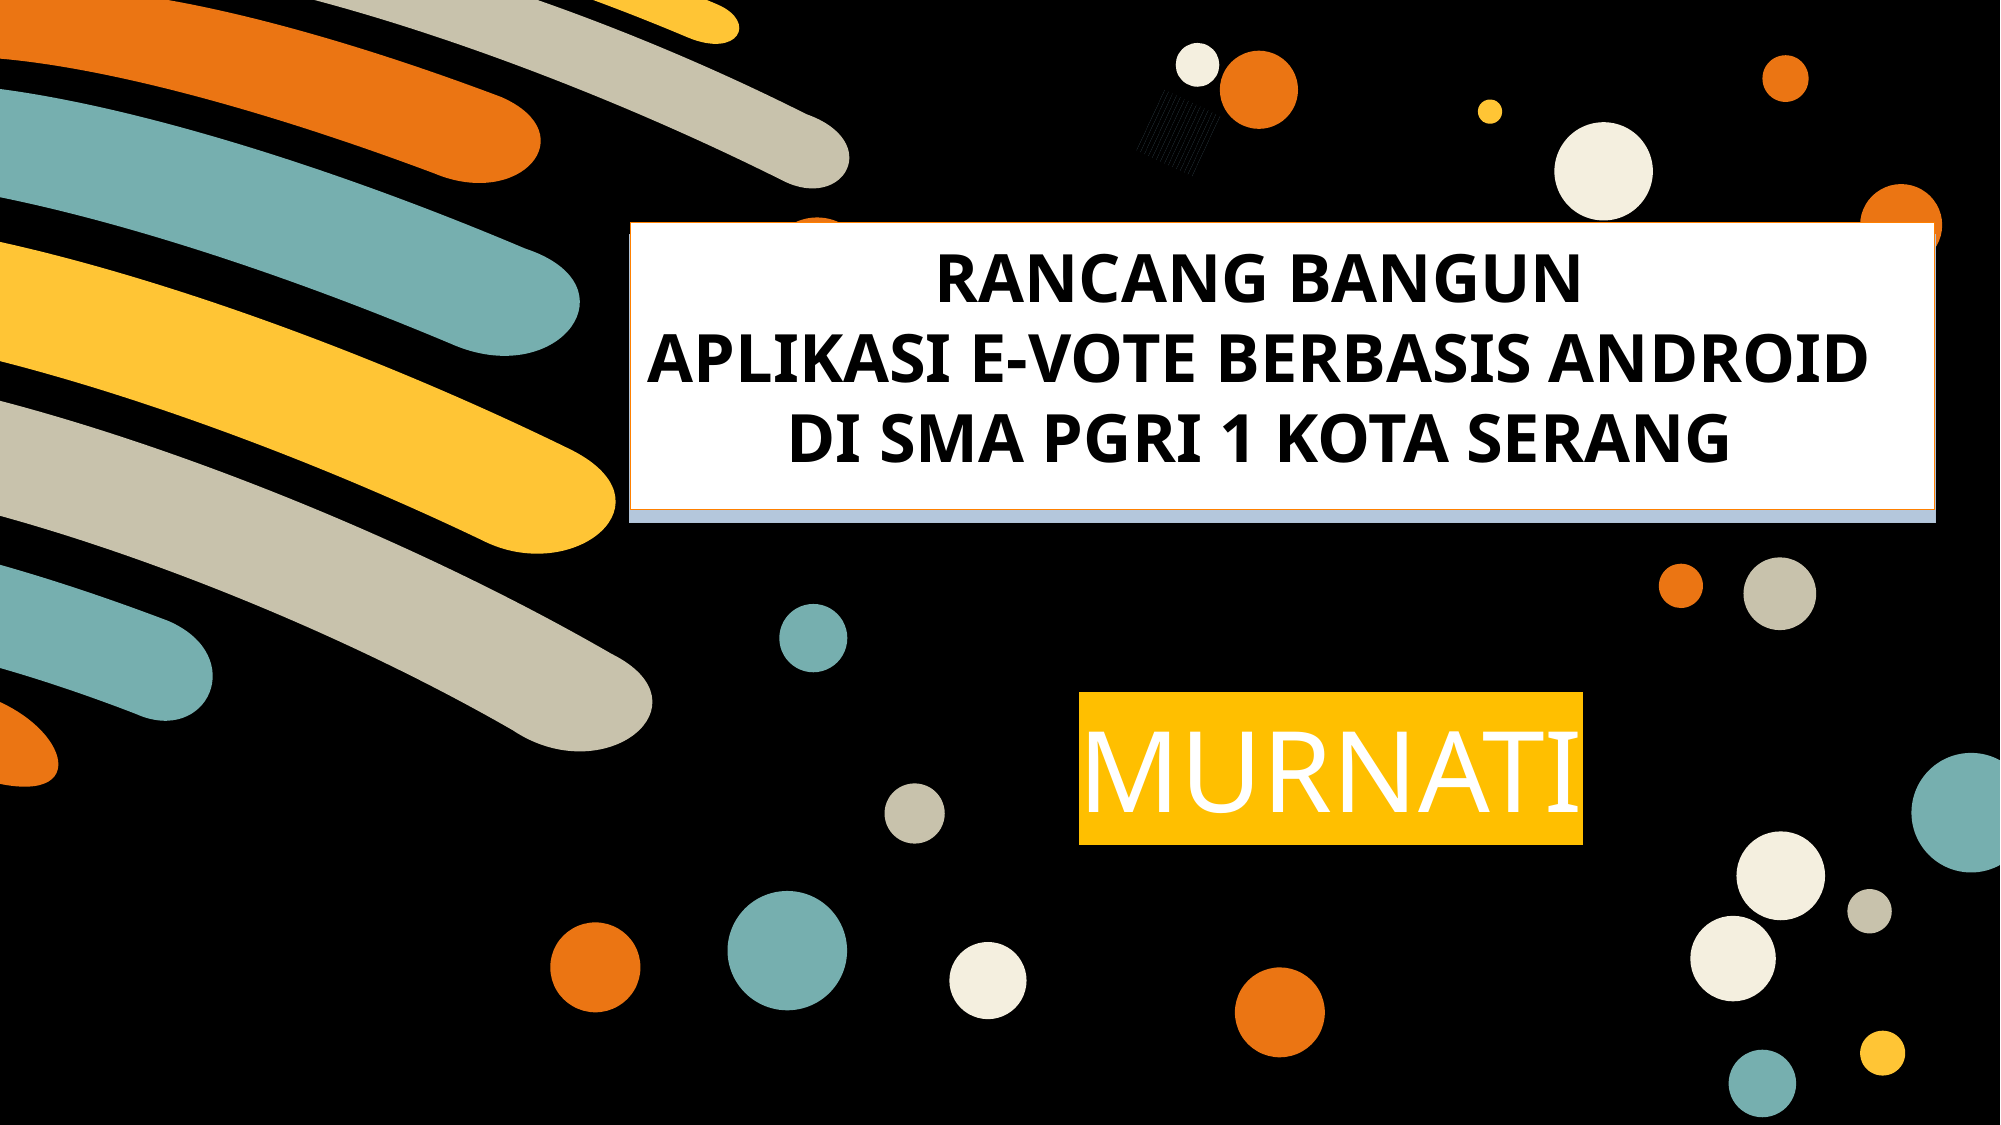

RANCANG BANGUN
APLIKASI E-VOTE BERBASIS ANDROID
DI SMA PGRI 1 KOTA SERANG
MURNATI